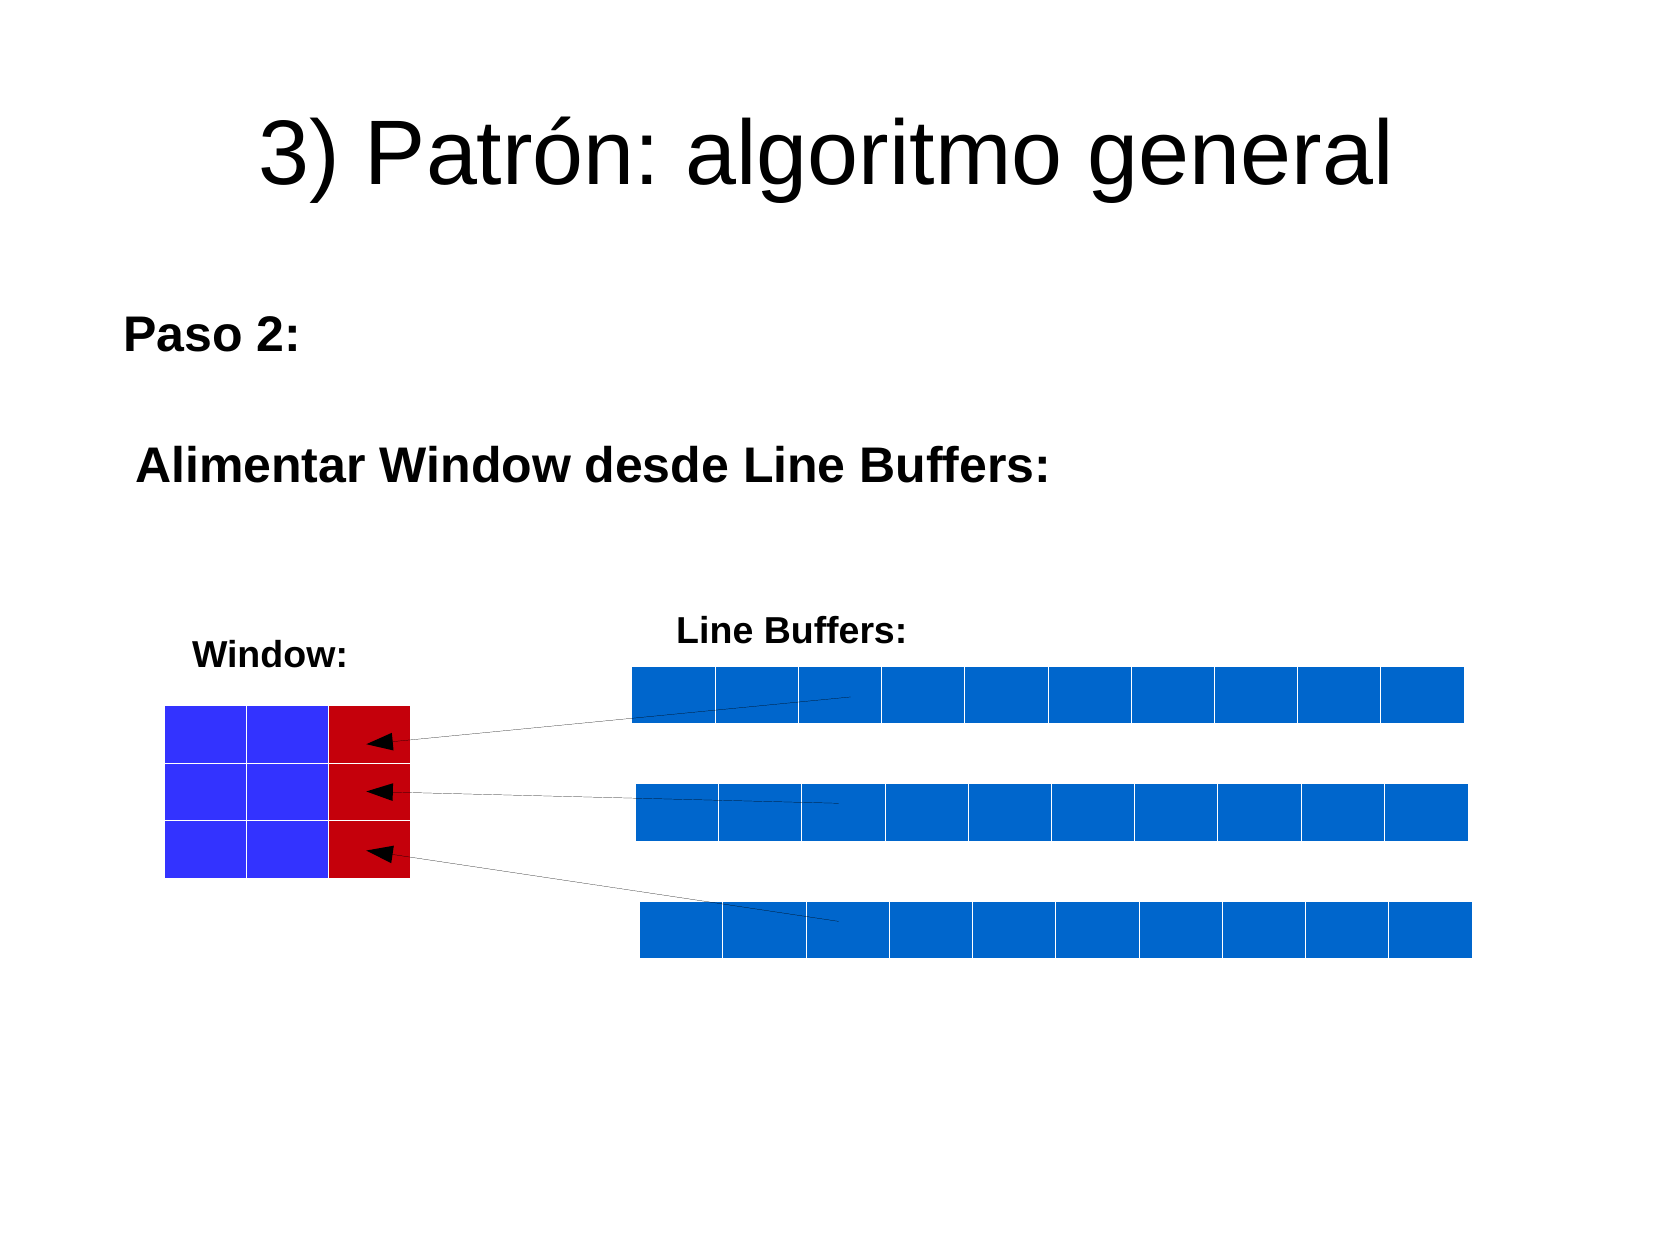

# 3) Patrón: algoritmo general
Paso 2:
Alimentar Window desde Line Buffers:
Line Buffers:
Window:
| | | | | | | | | | |
| --- | --- | --- | --- | --- | --- | --- | --- | --- | --- |
| | | |
| --- | --- | --- |
| | | |
| | | |
| | | | | | | | | | |
| --- | --- | --- | --- | --- | --- | --- | --- | --- | --- |
| | | | | | | | | | |
| --- | --- | --- | --- | --- | --- | --- | --- | --- | --- |